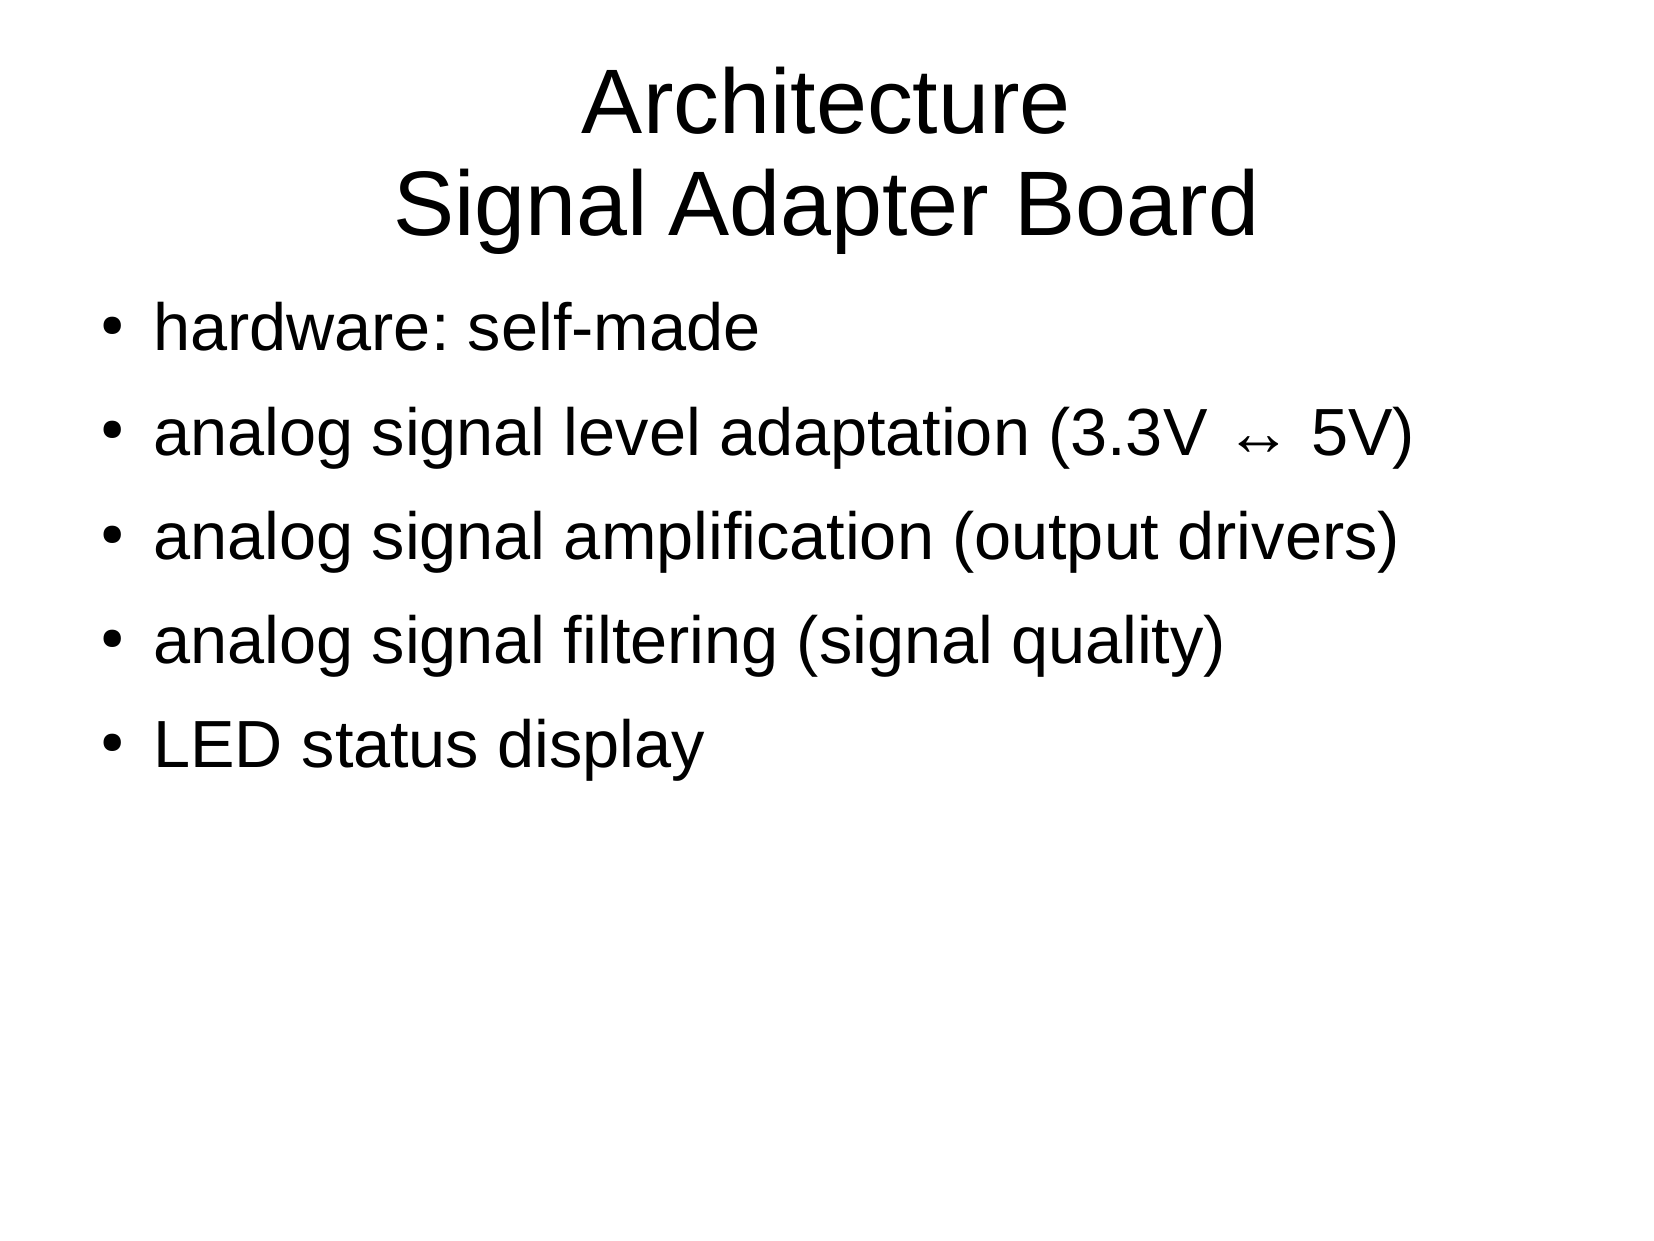

# Architecture Signal Adapter Board
hardware: self-made
analog signal level adaptation (3.3V ↔ 5V)
analog signal amplification (output drivers)
analog signal filtering (signal quality)
LED status display